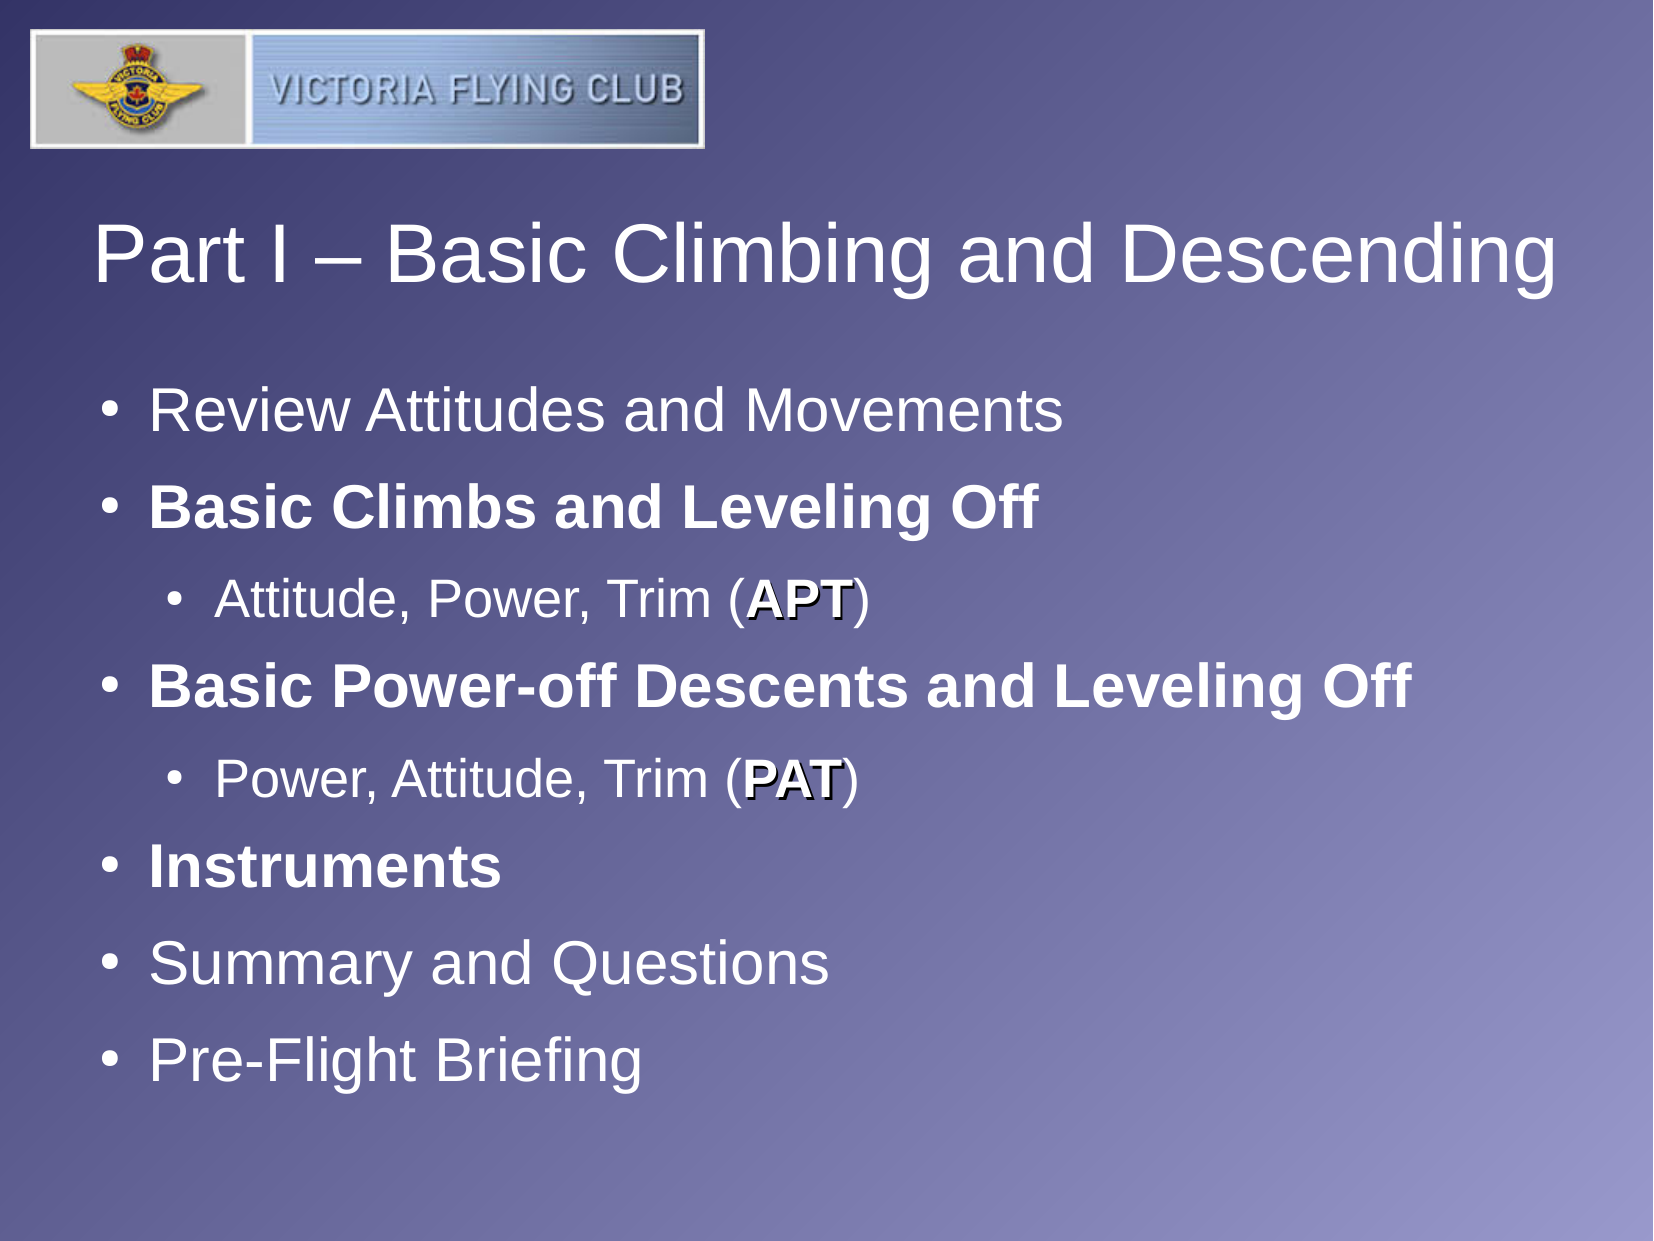

# Part I – Basic Climbing and Descending
Review Attitudes and Movements
Basic Climbs and Leveling Off
Attitude, Power, Trim (APT)
Basic Power-off Descents and Leveling Off
Power, Attitude, Trim (PAT)
Instruments
Summary and Questions
Pre-Flight Briefing